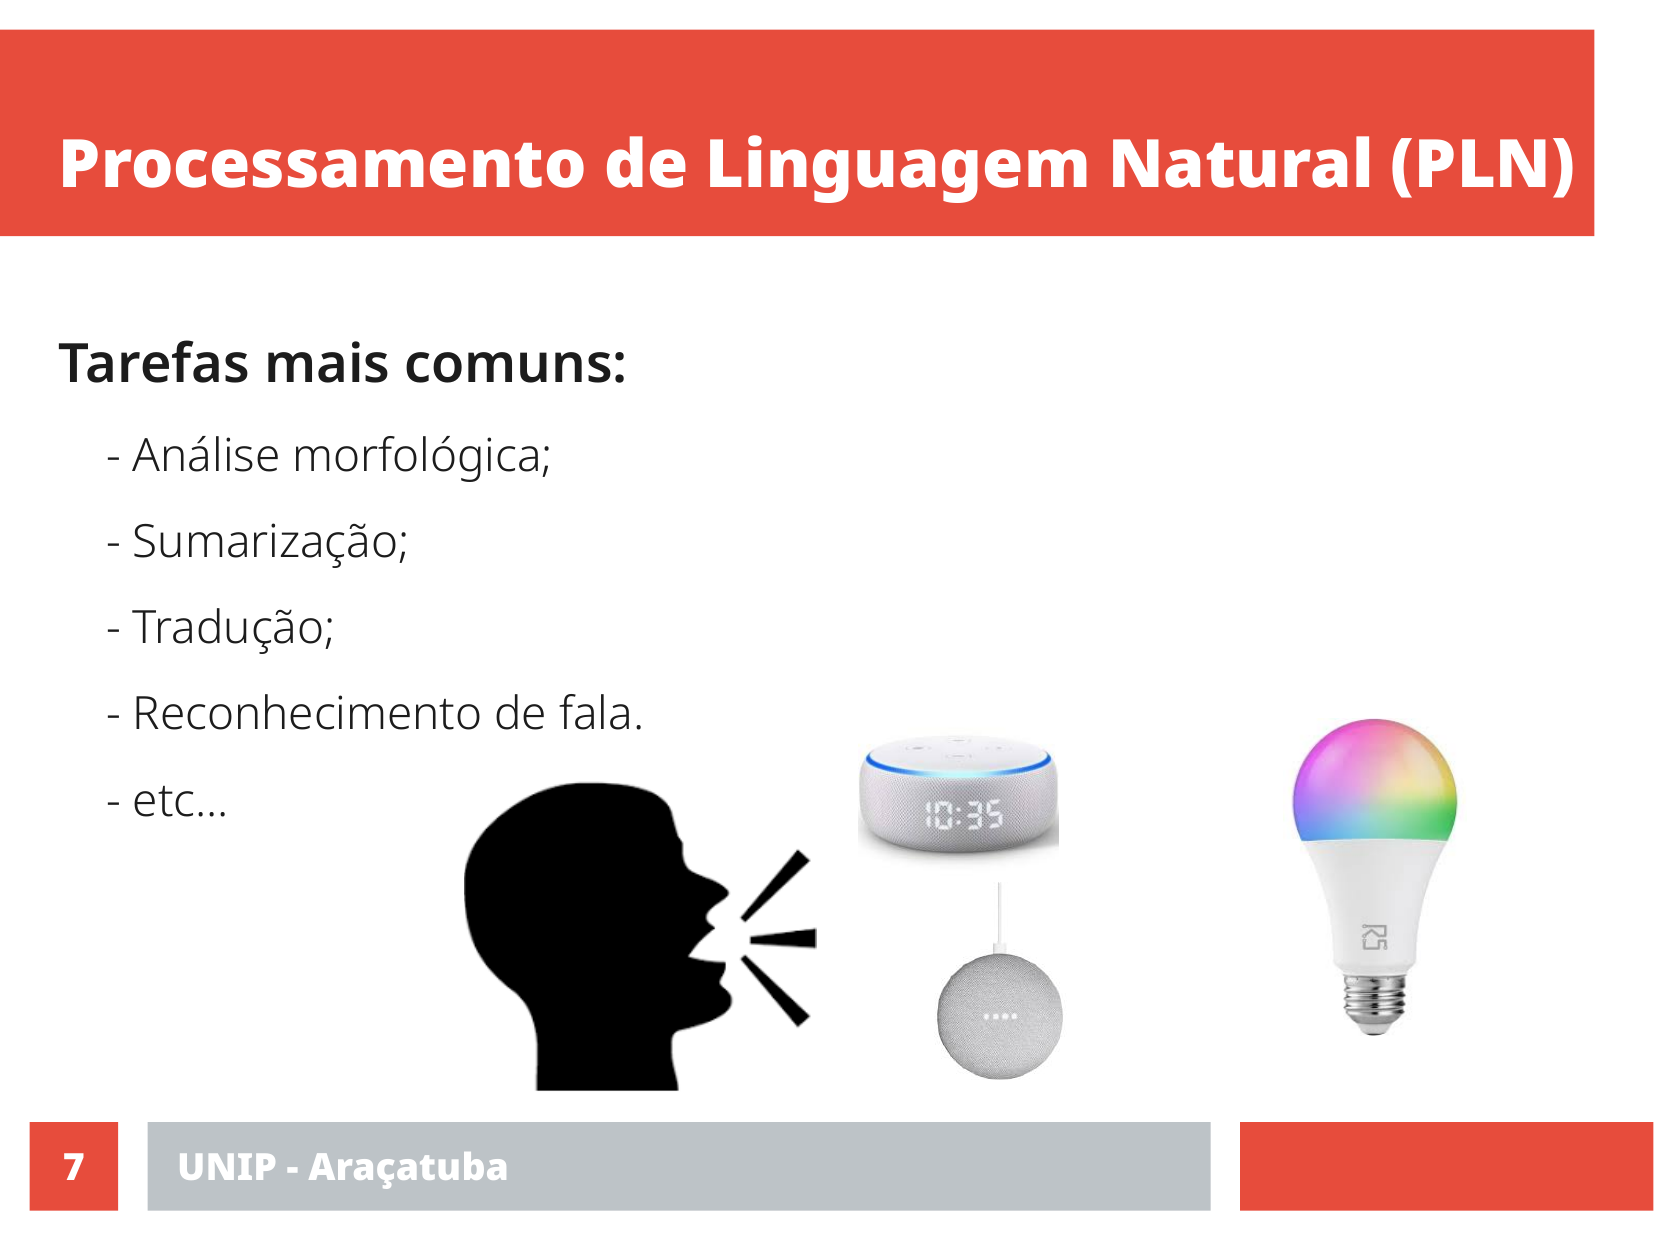

# Processamento de Linguagem Natural (PLN)
Tarefas mais comuns:
- Análise morfológica;
- Sumarização;
- Tradução;
- Reconhecimento de fala.
- etc...
7
UNIP - Araçatuba